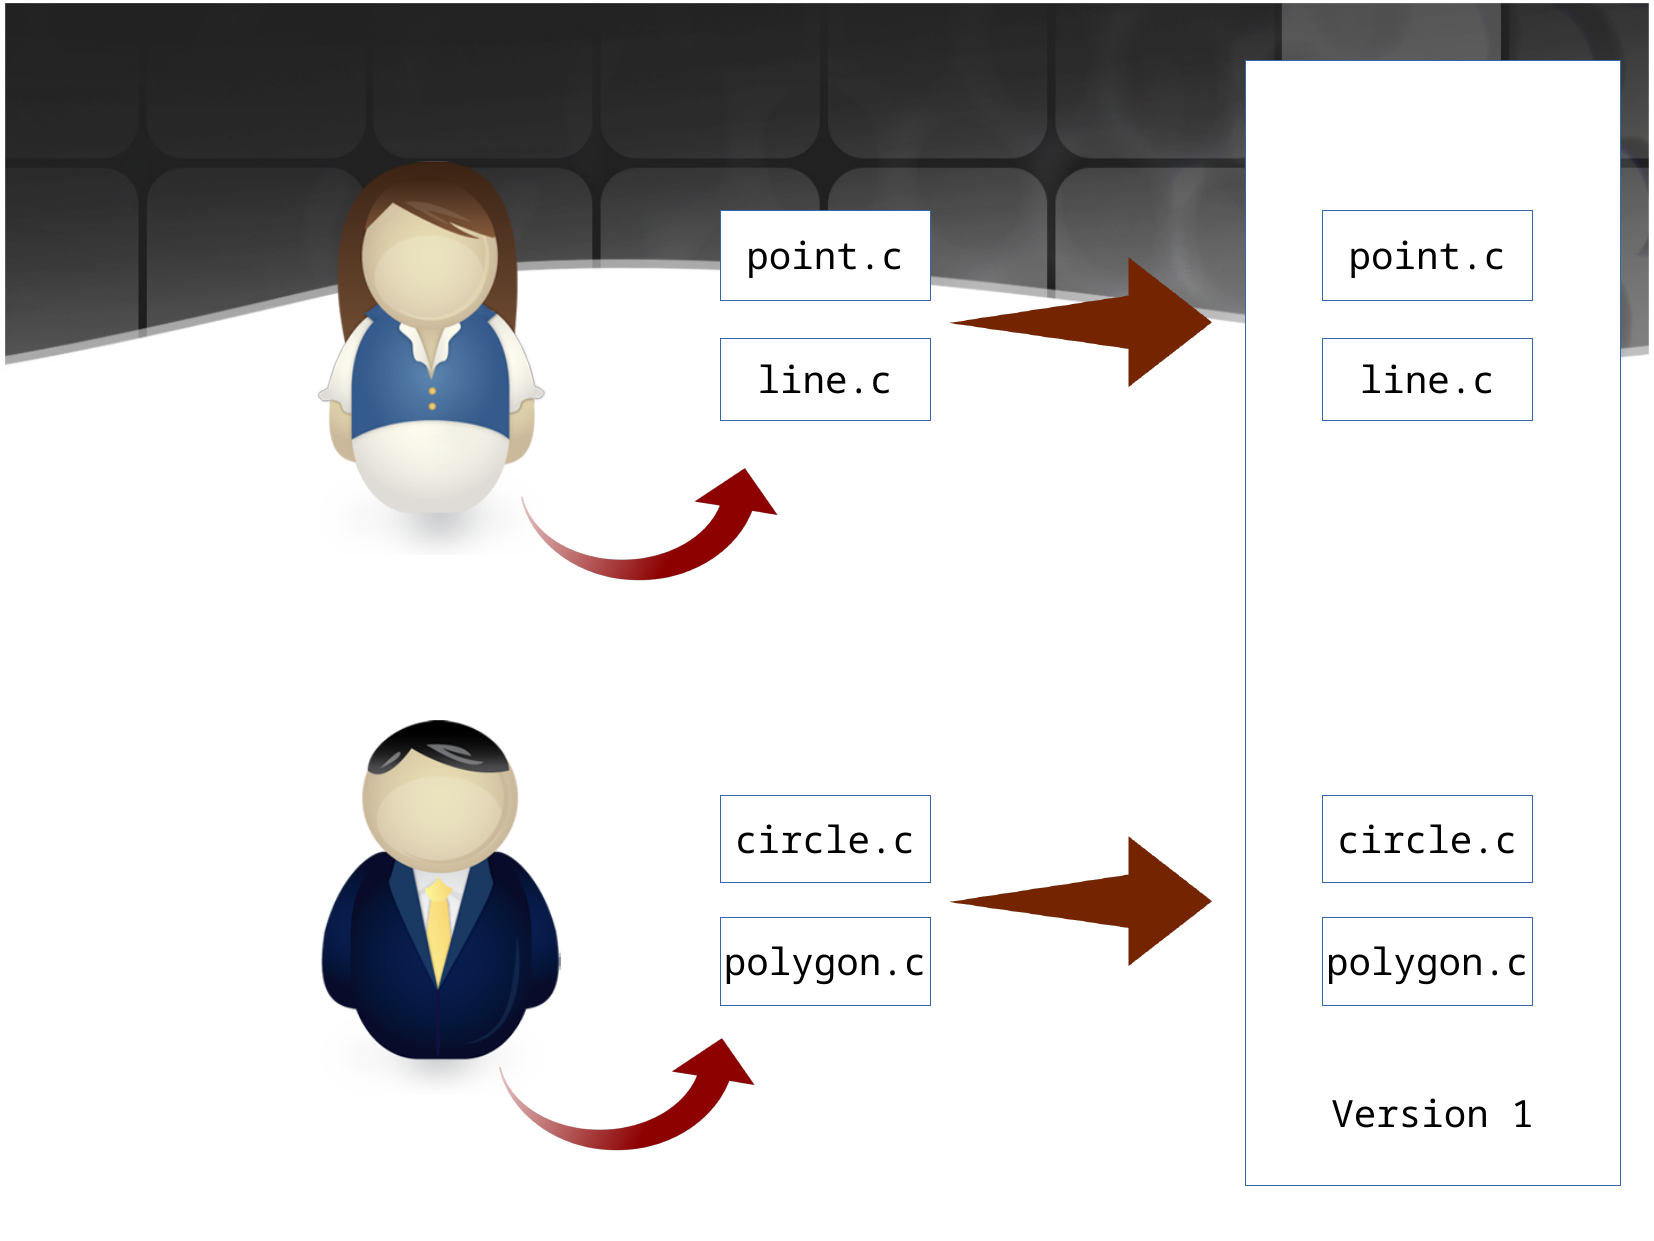

point.c
point.c
line.c
line.c
circle.c
circle.c
polygon.c
polygon.c
Version 1